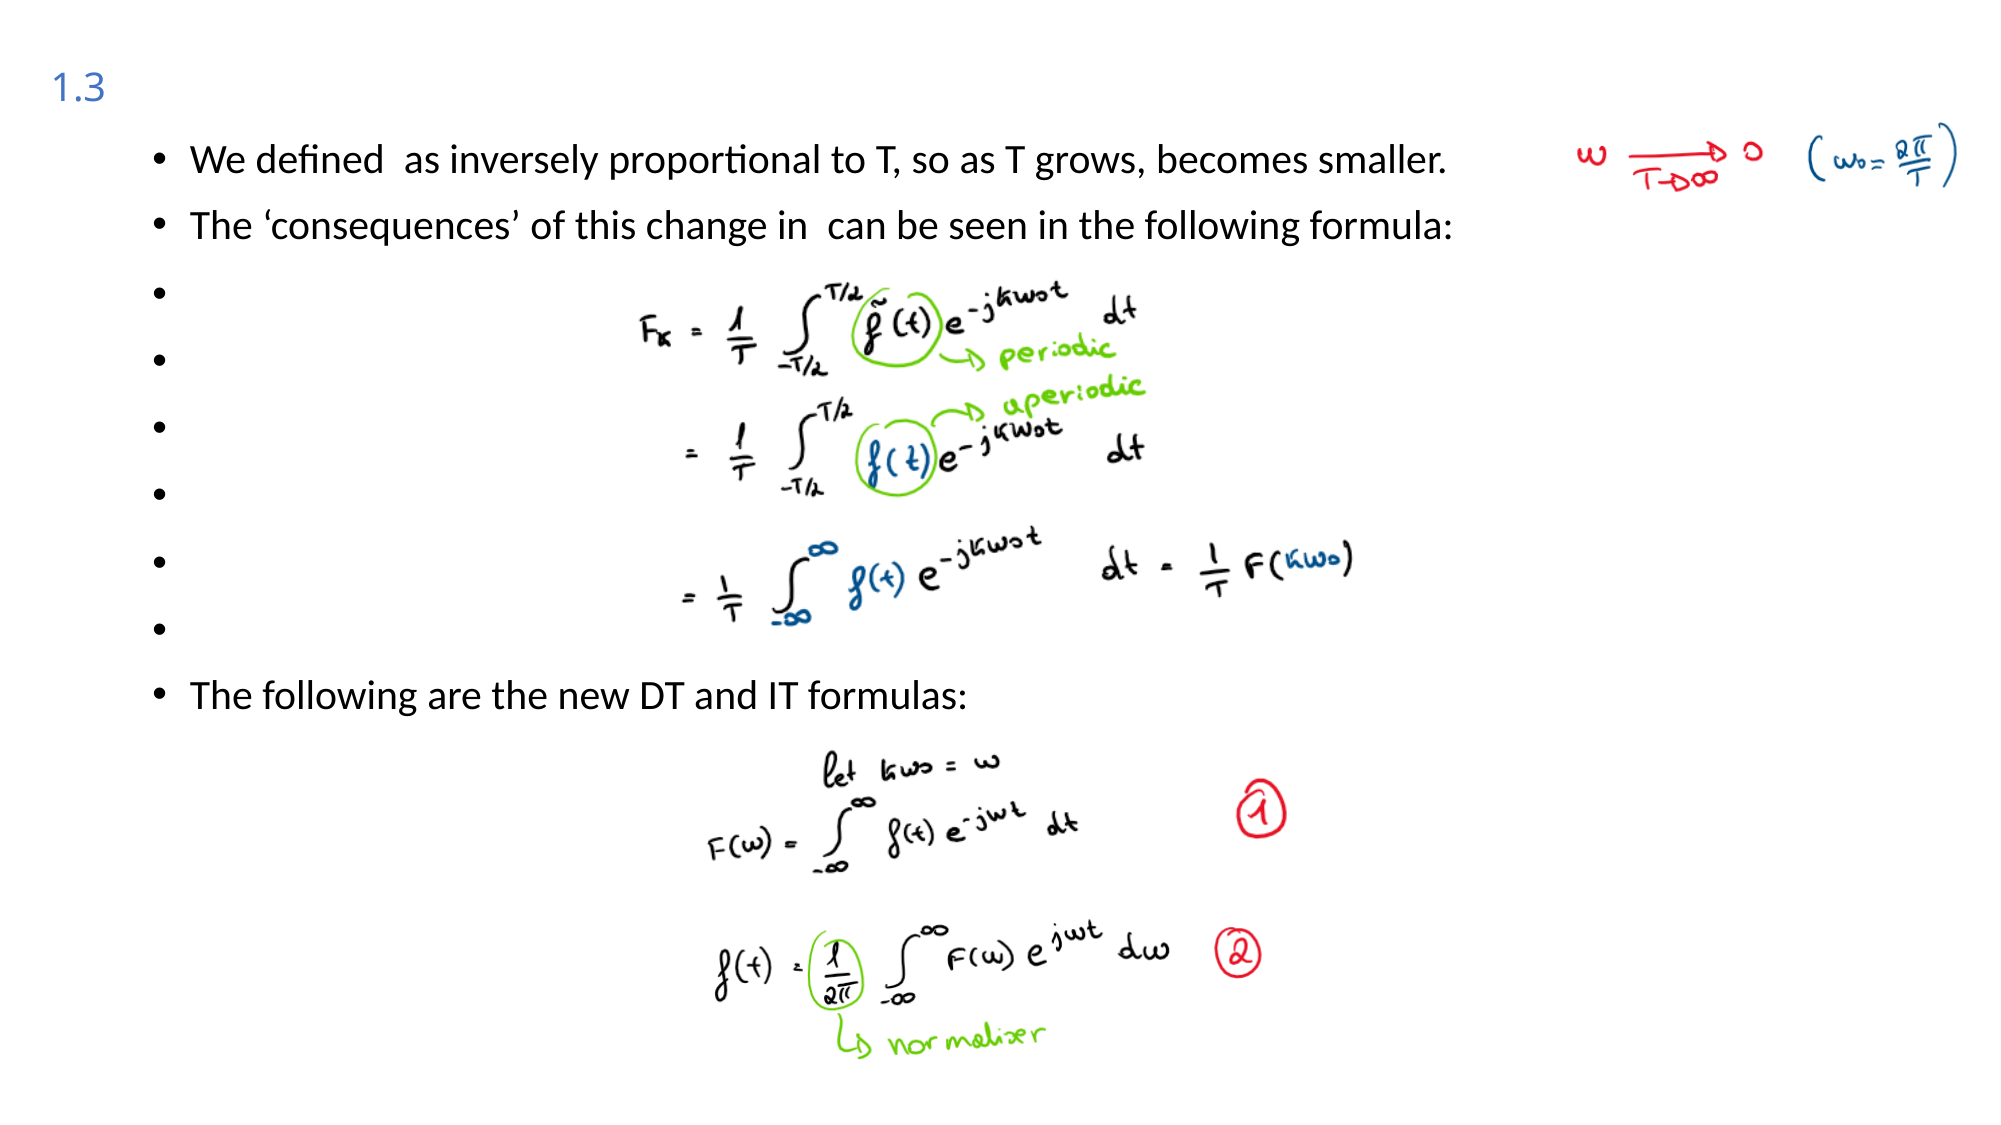

1.3
# We defined as inversely proportional to T, so as T grows, becomes smaller.
The ‘consequences’ of this change in can be seen in the following formula:
The following are the new DT and IT formulas: